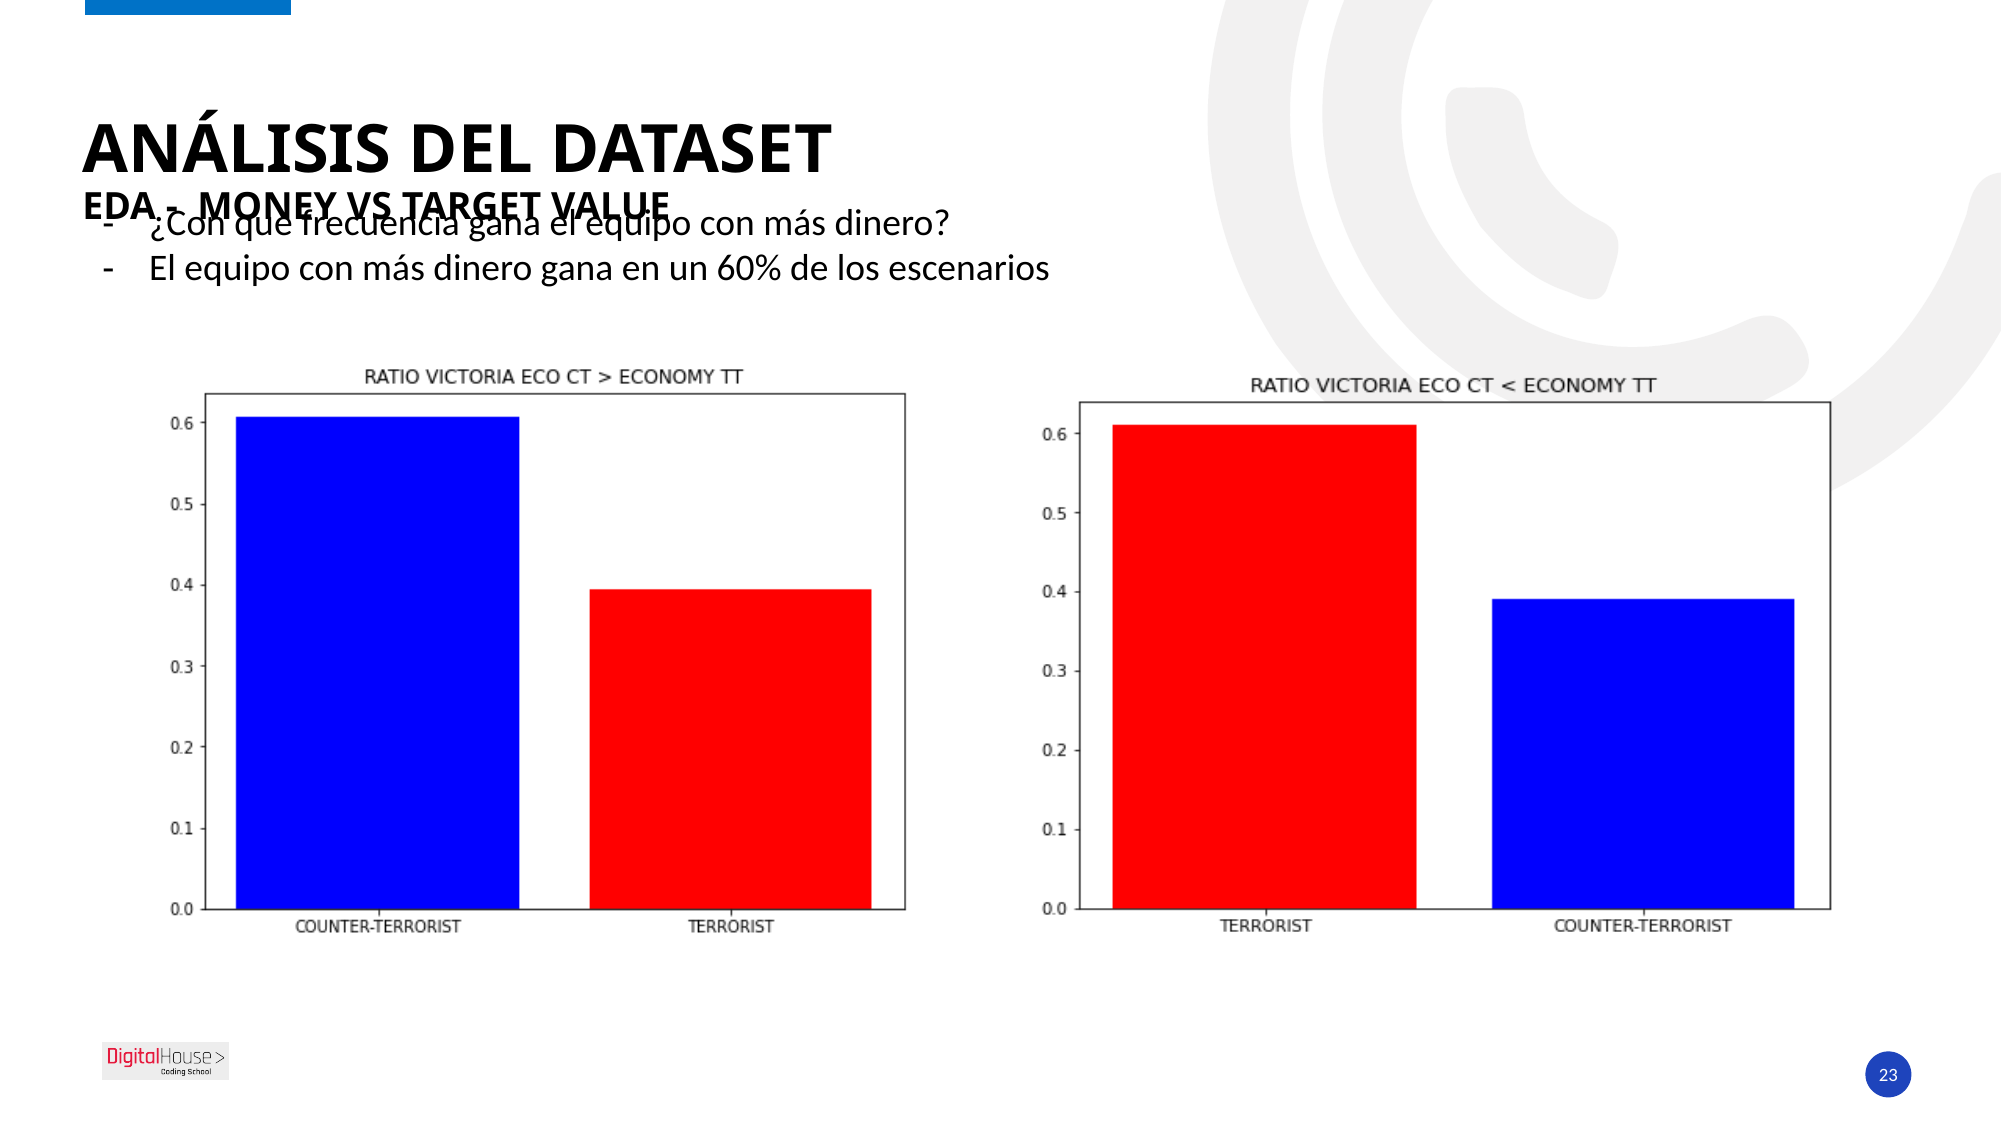

# ANÁLISIS DEL DATASET eda -  money VS TARGET VALUE
¿Con que frecuencia gana el equipo con más dinero?
El equipo con más dinero gana en un 60% de los escenarios